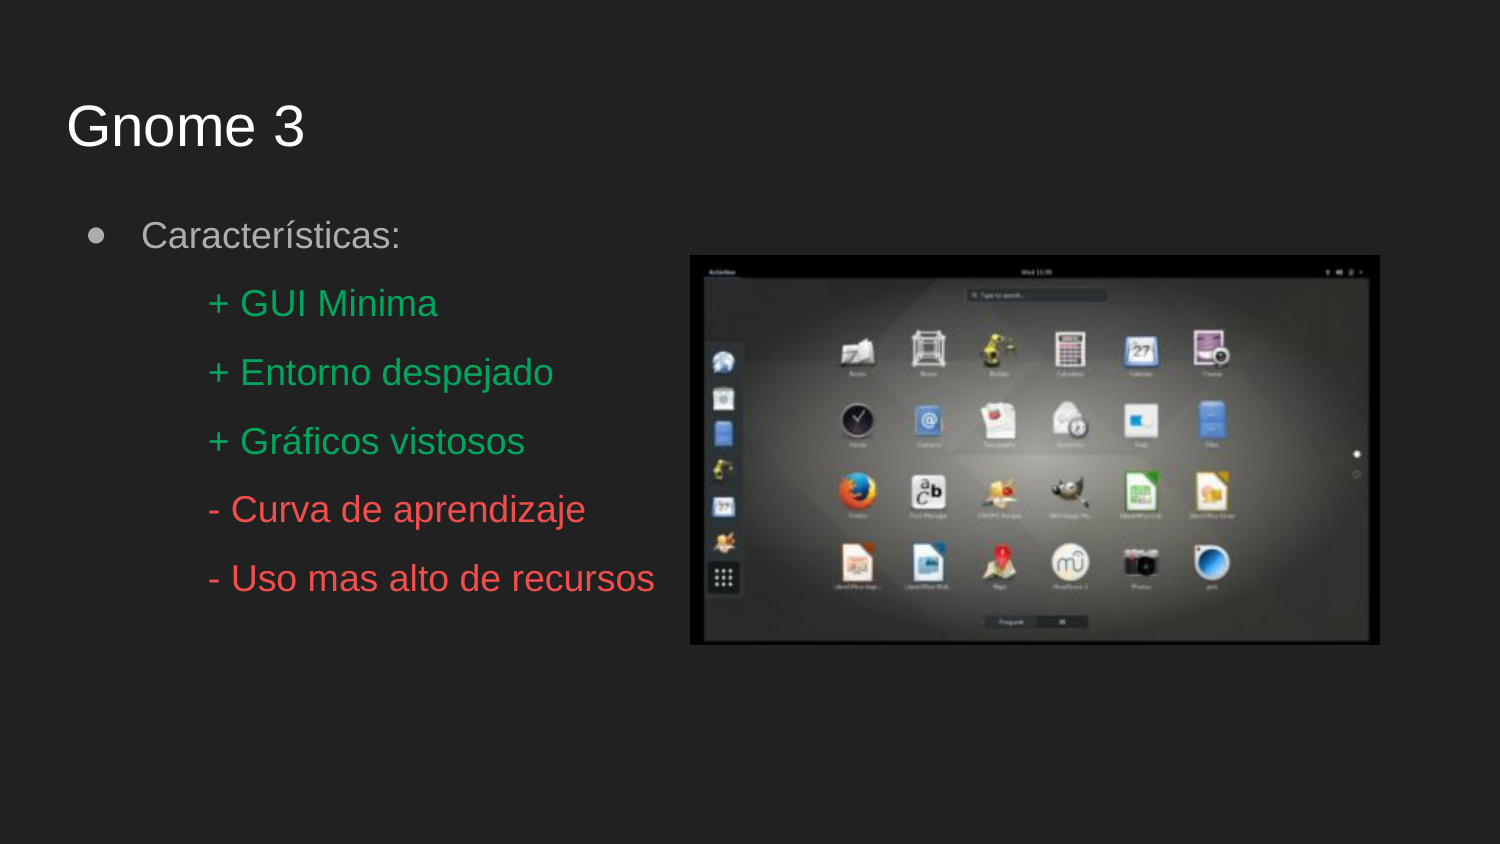

# Gnome 3
Características:
+ GUI Minima
+ Entorno despejado
+ Gráficos vistosos
- Curva de aprendizaje
- Uso mas alto de recursos